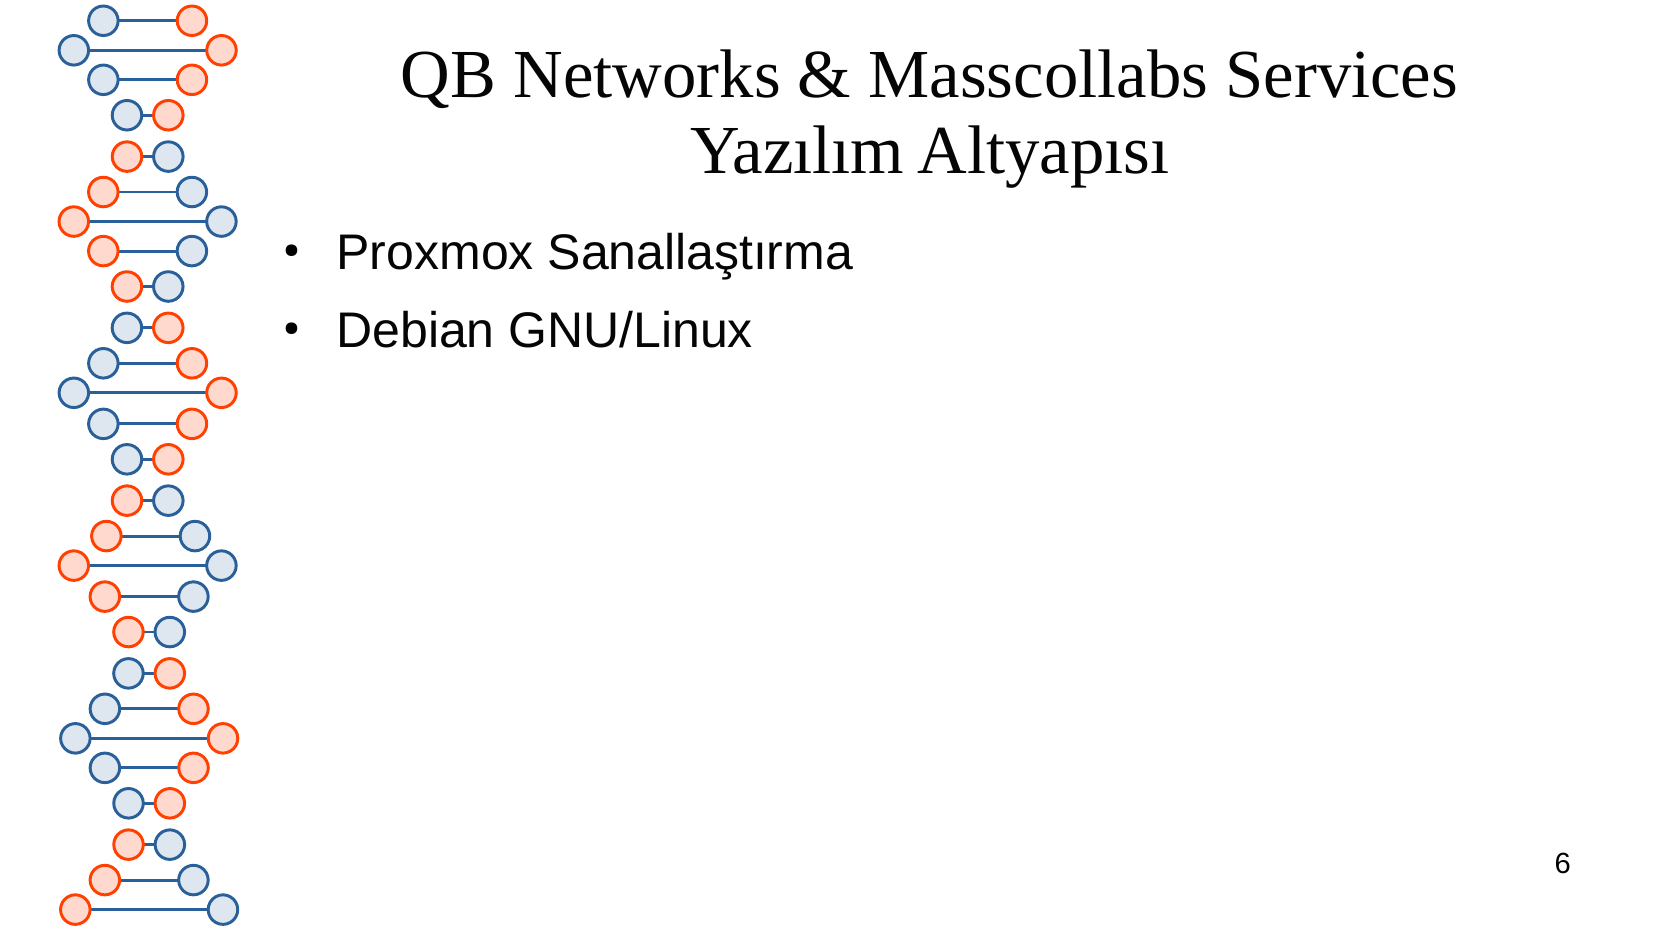

# QB Networks & Masscollabs Services Yazılım Altyapısı
Proxmox Sanallaştırma
Debian GNU/Linux
6